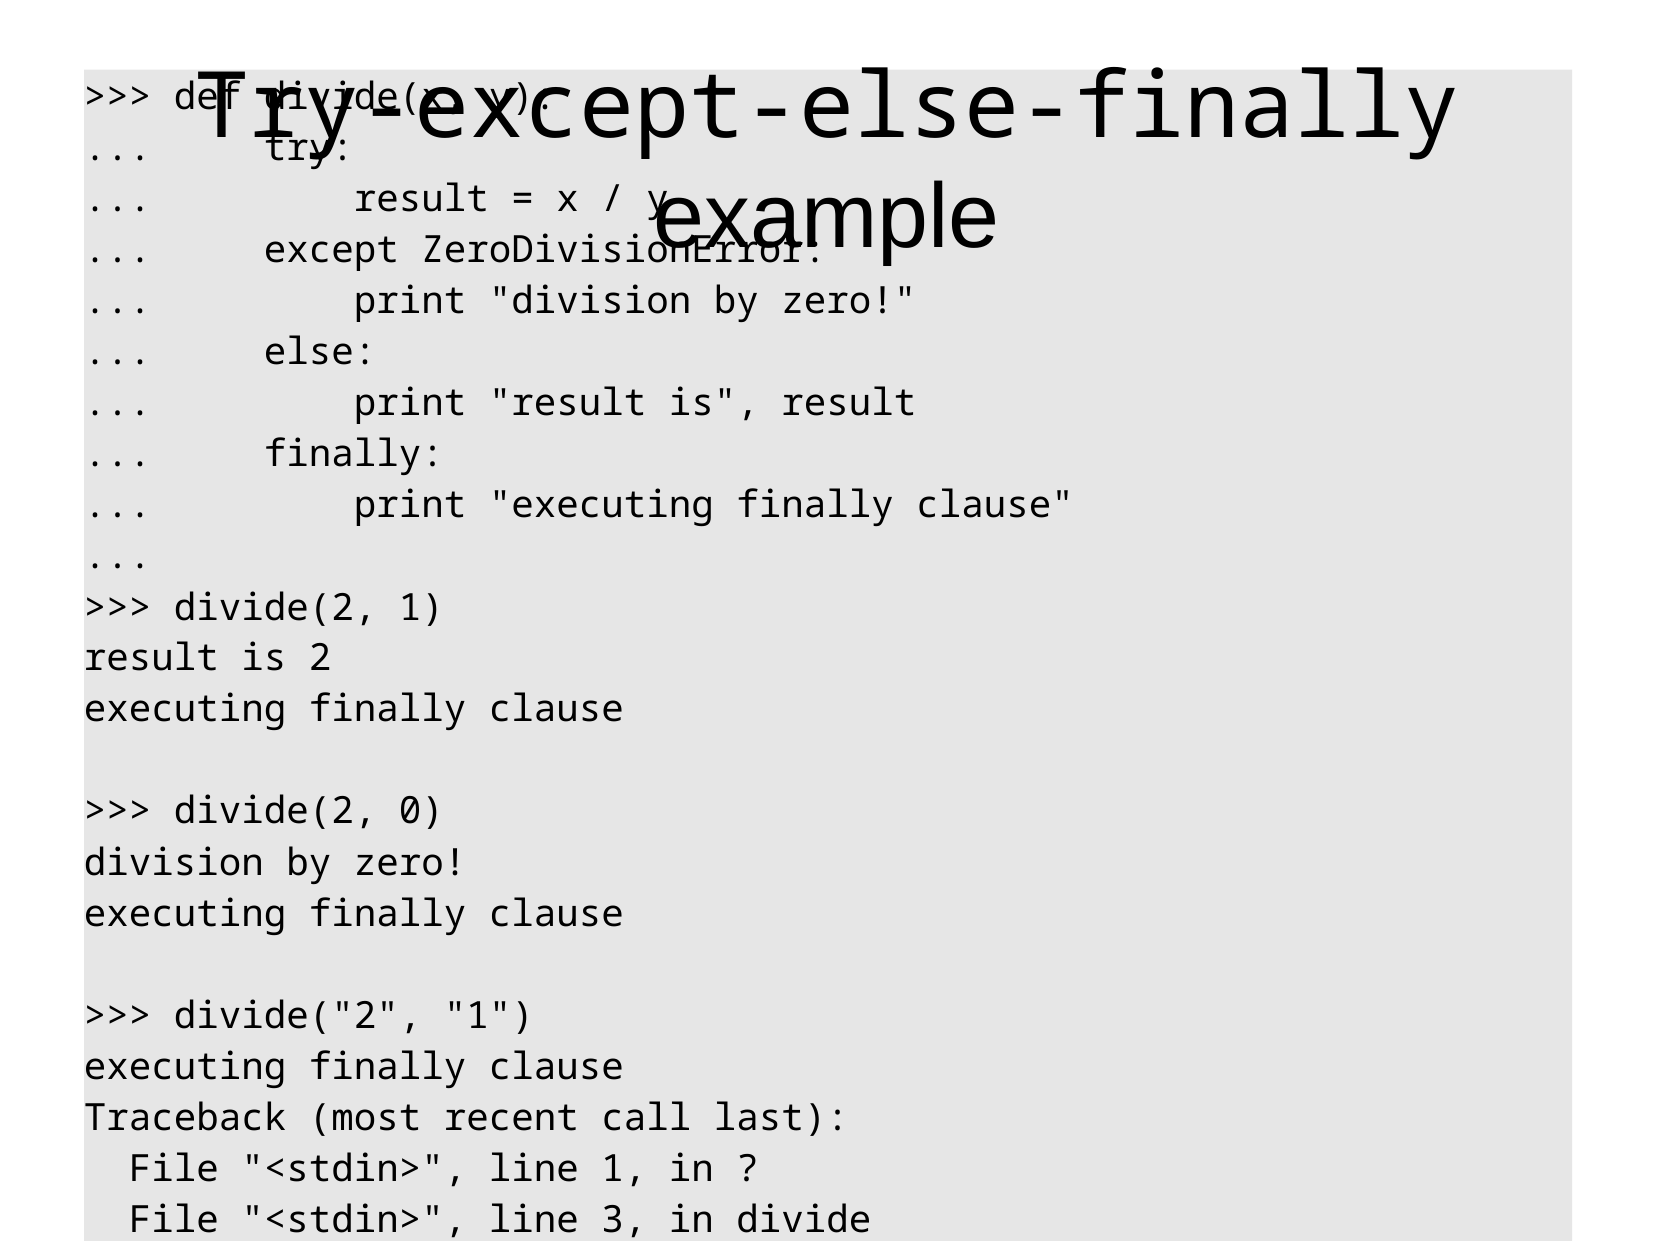

Try-except-else-finally example
>>> def divide(x, y):
... try:
... result = x / y
... except ZeroDivisionError:
... print "division by zero!"
... else:
... print "result is", result
... finally:
... print "executing finally clause"
...
>>> divide(2, 1)
result is 2
executing finally clause
>>> divide(2, 0)
division by zero!
executing finally clause
>>> divide("2", "1")
executing finally clause
Traceback (most recent call last):
 File "<stdin>", line 1, in ?
 File "<stdin>", line 3, in divide
TypeError: unsupported operand type(s) for /: 'str' and 'str'
Code examples from https://docs.python.org/3/tutorial/
#